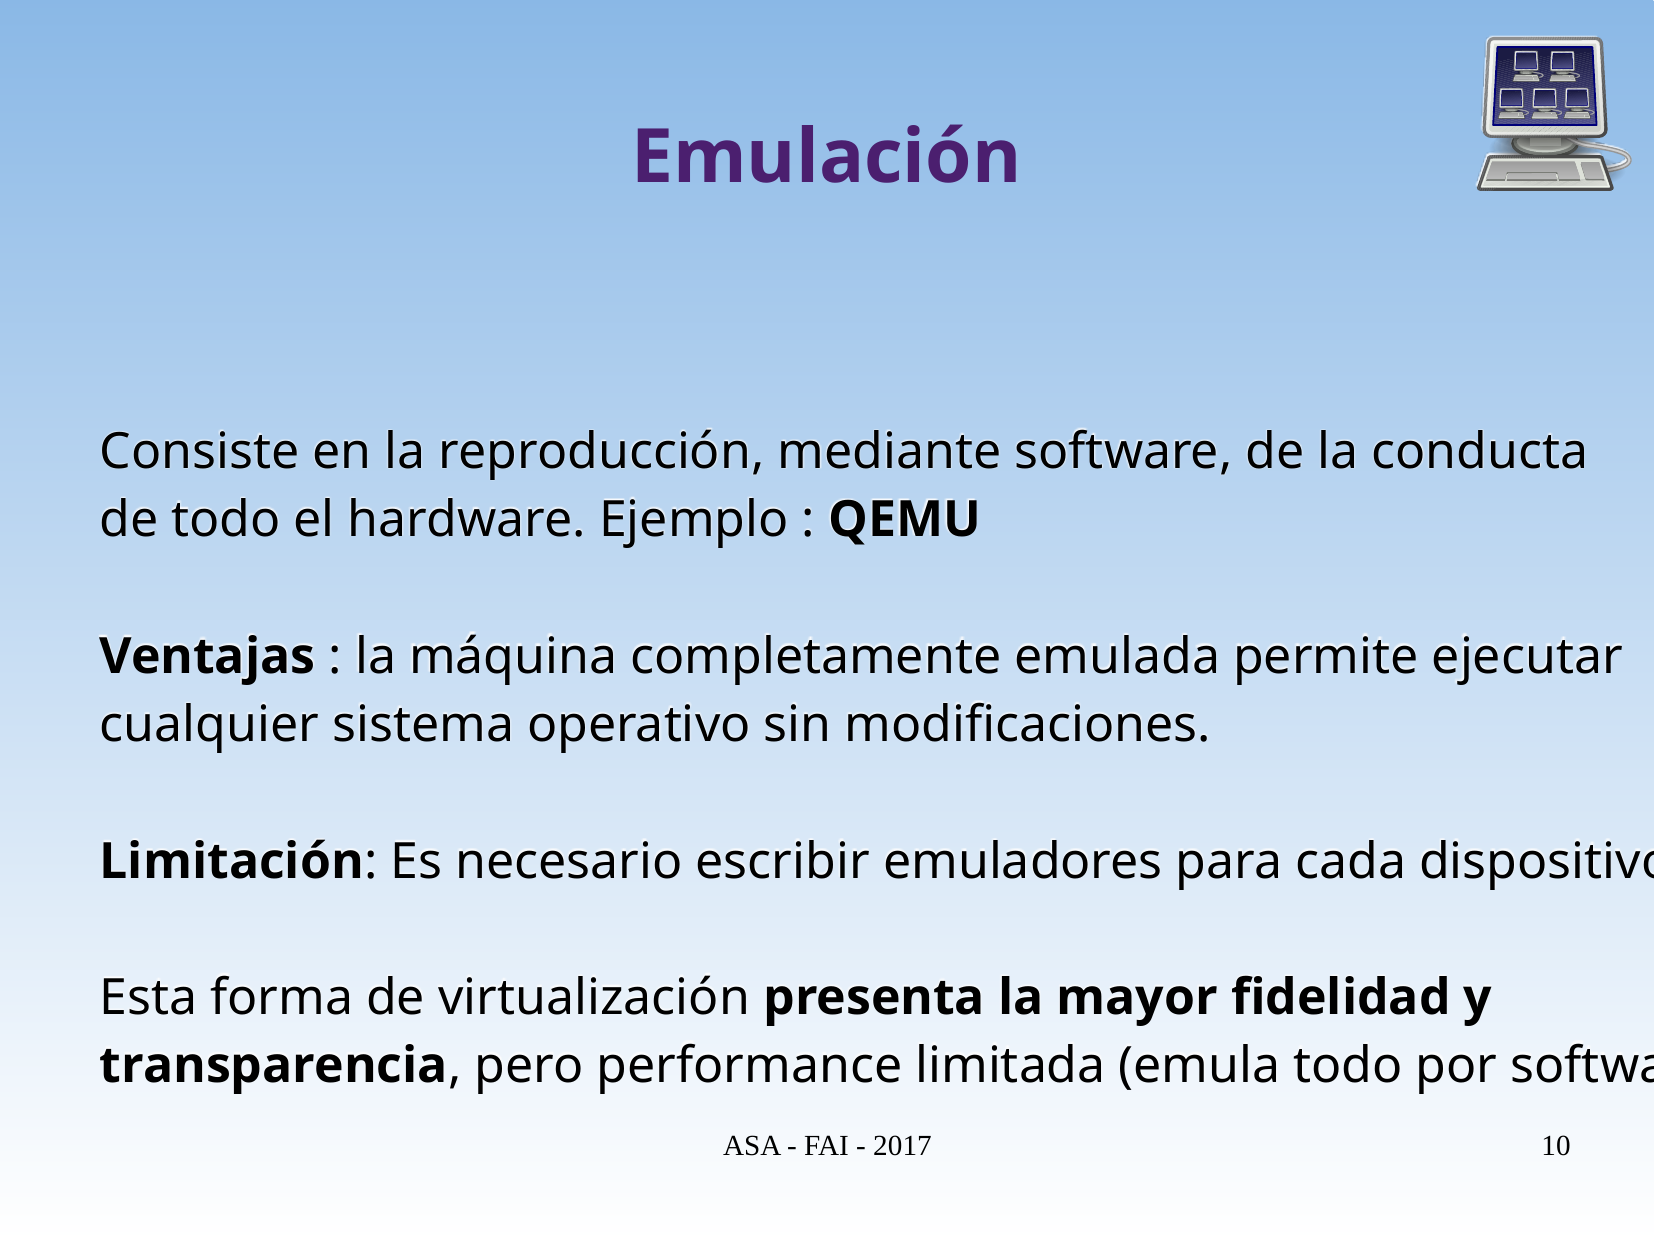

# Emulación
Consiste en la reproducción, mediante software, de la conducta
de todo el hardware. Ejemplo : QEMU
Ventajas : la máquina completamente emulada permite ejecutar
cualquier sistema operativo sin modificaciones.
Limitación: Es necesario escribir emuladores para cada dispositivo.
Esta forma de virtualización presenta la mayor fidelidad y
transparencia, pero performance limitada (emula todo por software).
ASA - FAI - 2017
10